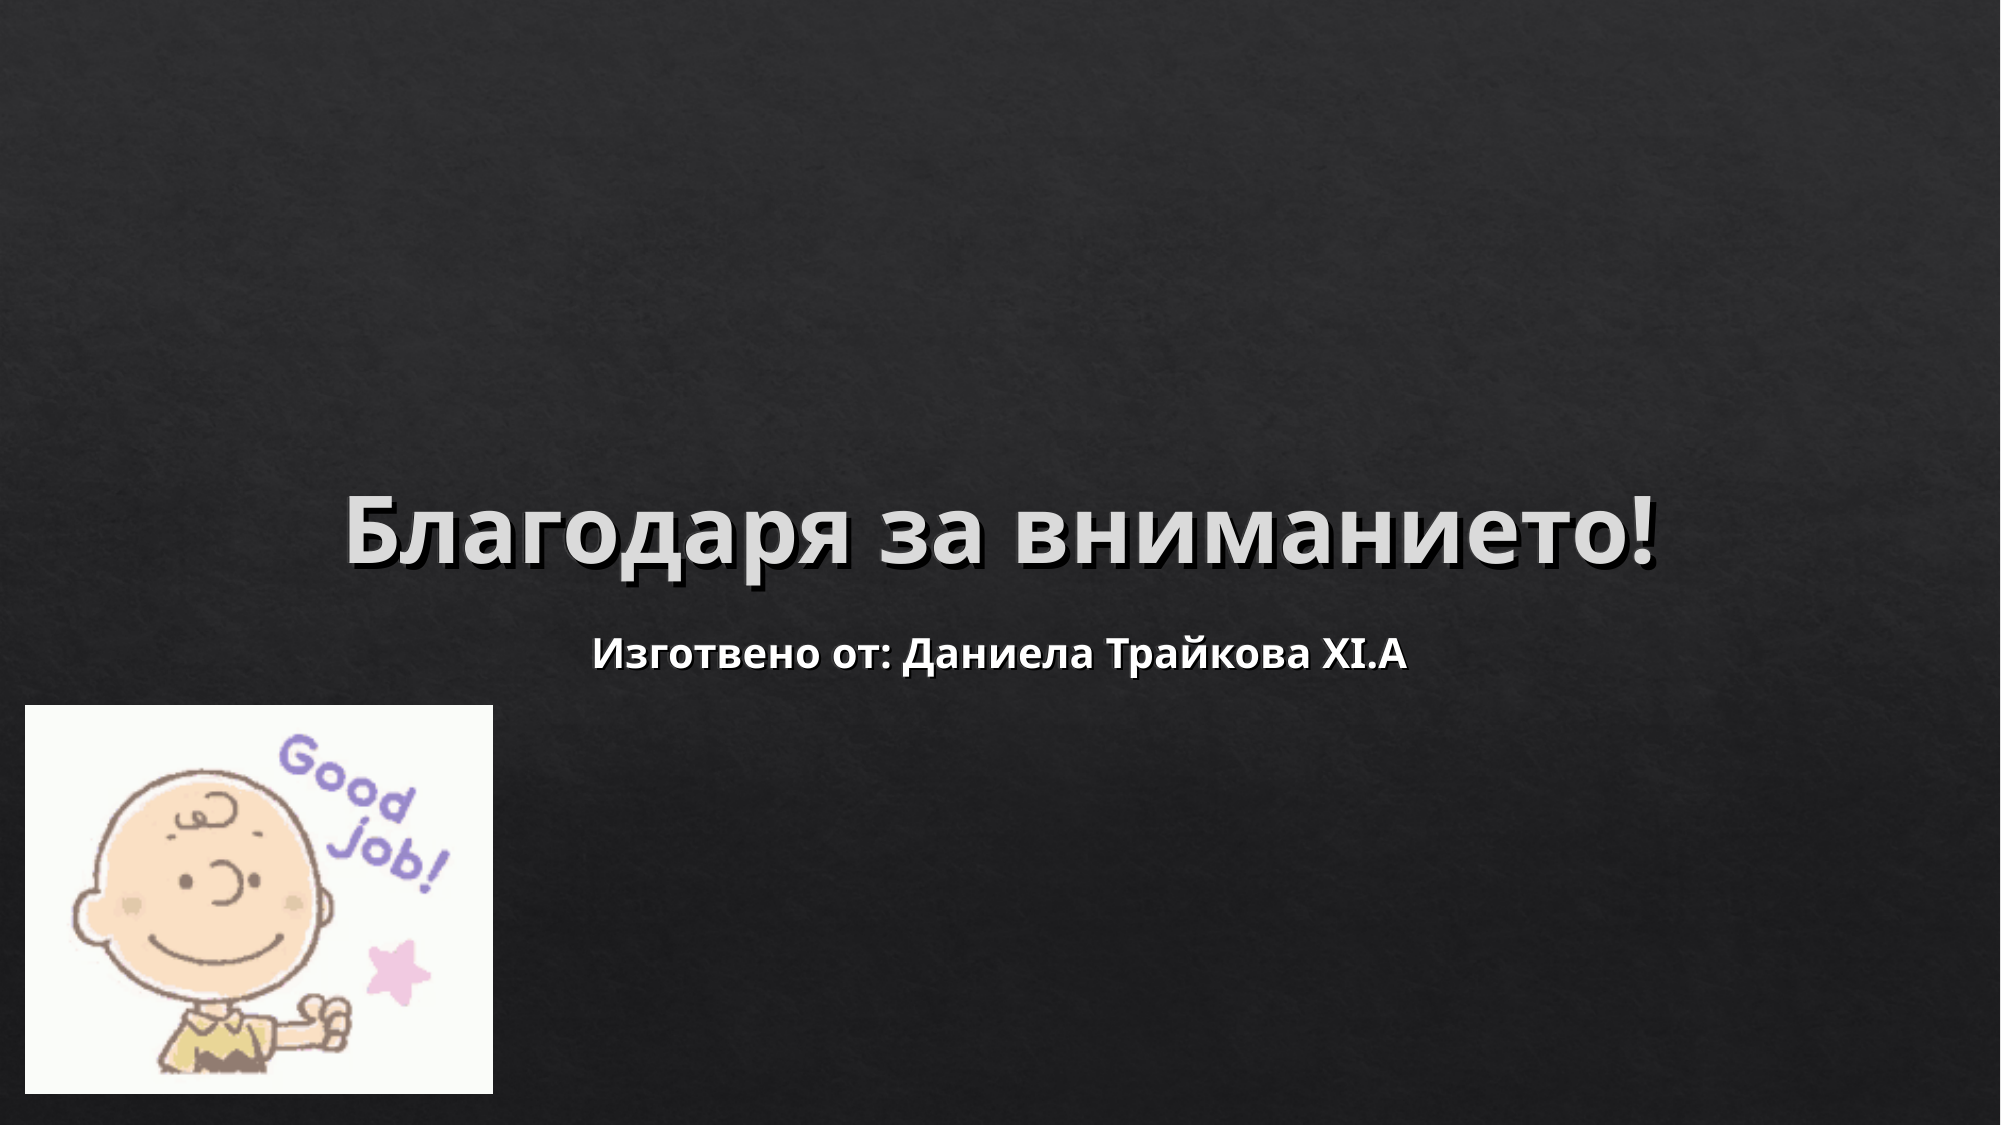

# Благодаря за вниманието!
Изготвено от: Даниела Трайкова XI.A